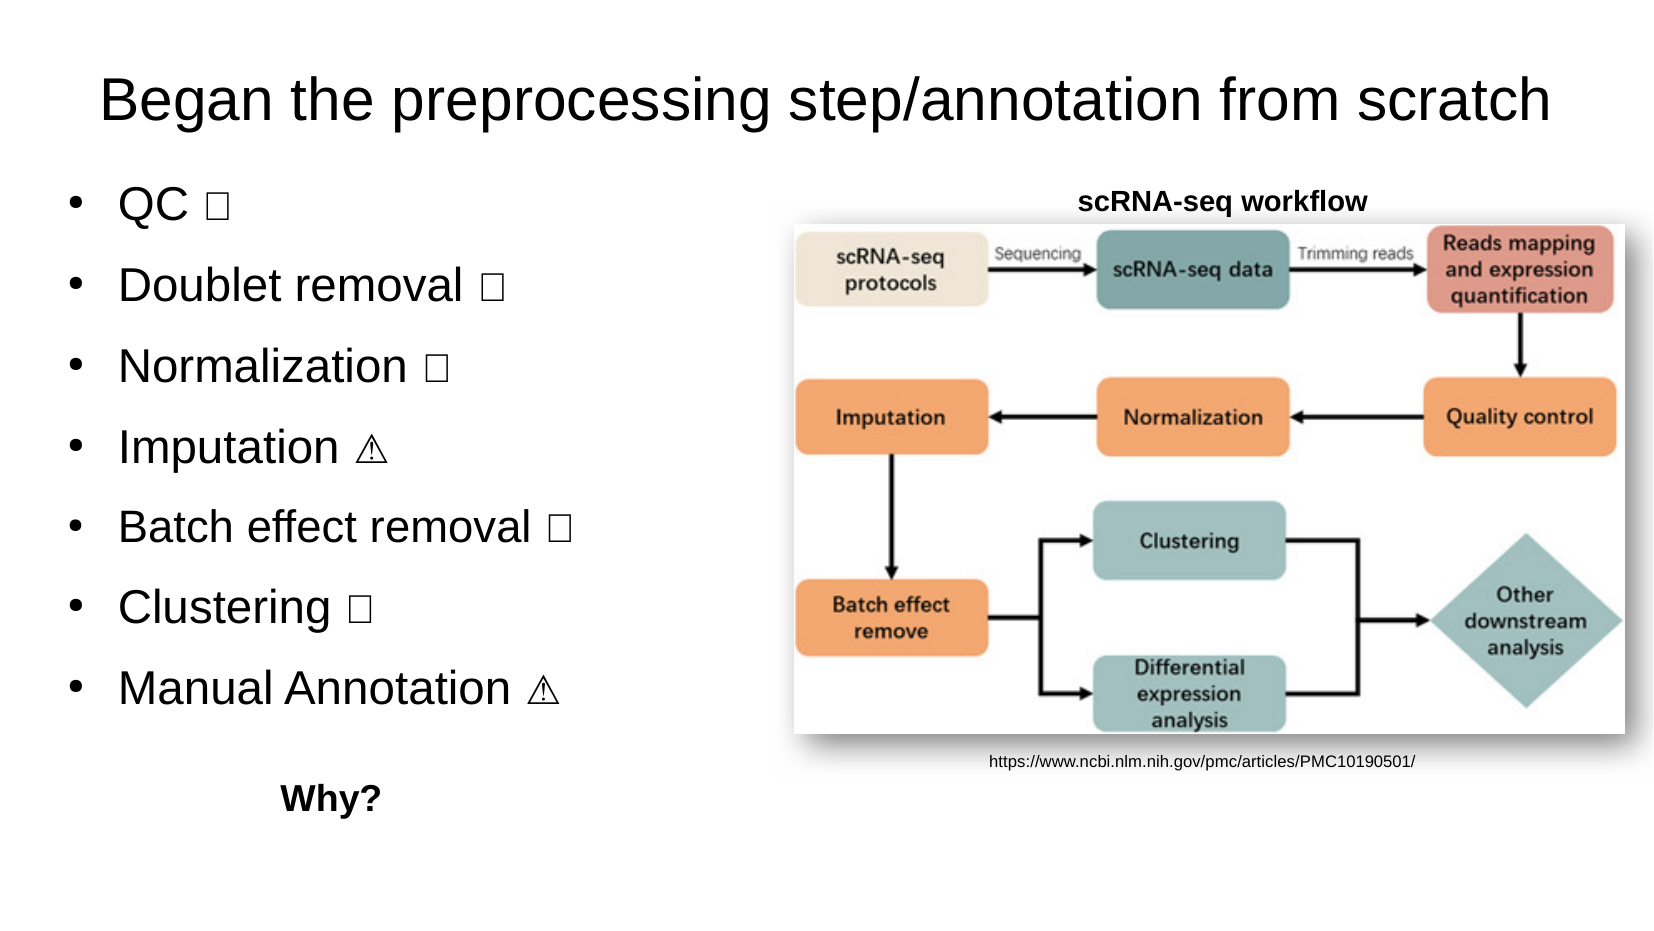

# Began the preprocessing step/annotation from scratch
QC ✅
Doublet removal ✅
Normalization ✅
Imputation ⚠
Batch effect removal ✅
Clustering ✅
Manual Annotation ⚠
scRNA-seq workflow
https://www.ncbi.nlm.nih.gov/pmc/articles/PMC10190501/
Why?